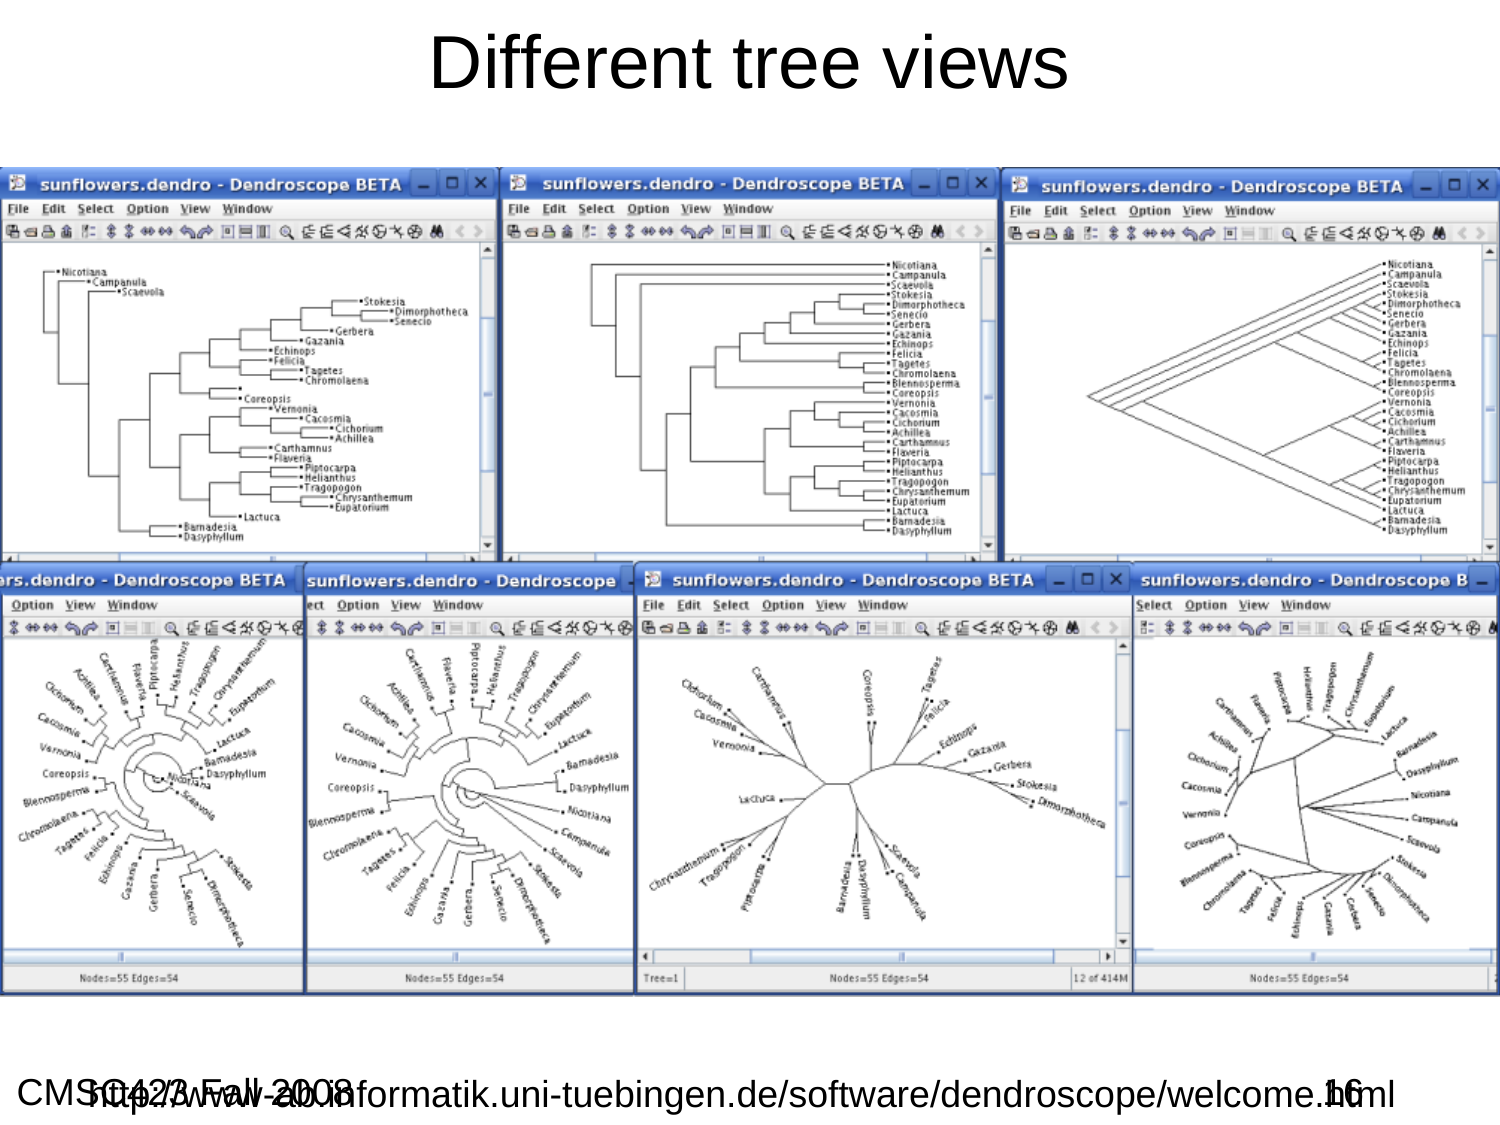

# Different tree views
http://www-ab.informatik.uni-tuebingen.de/software/dendroscope/welcome.html
CMSC423 Fall 2008
16